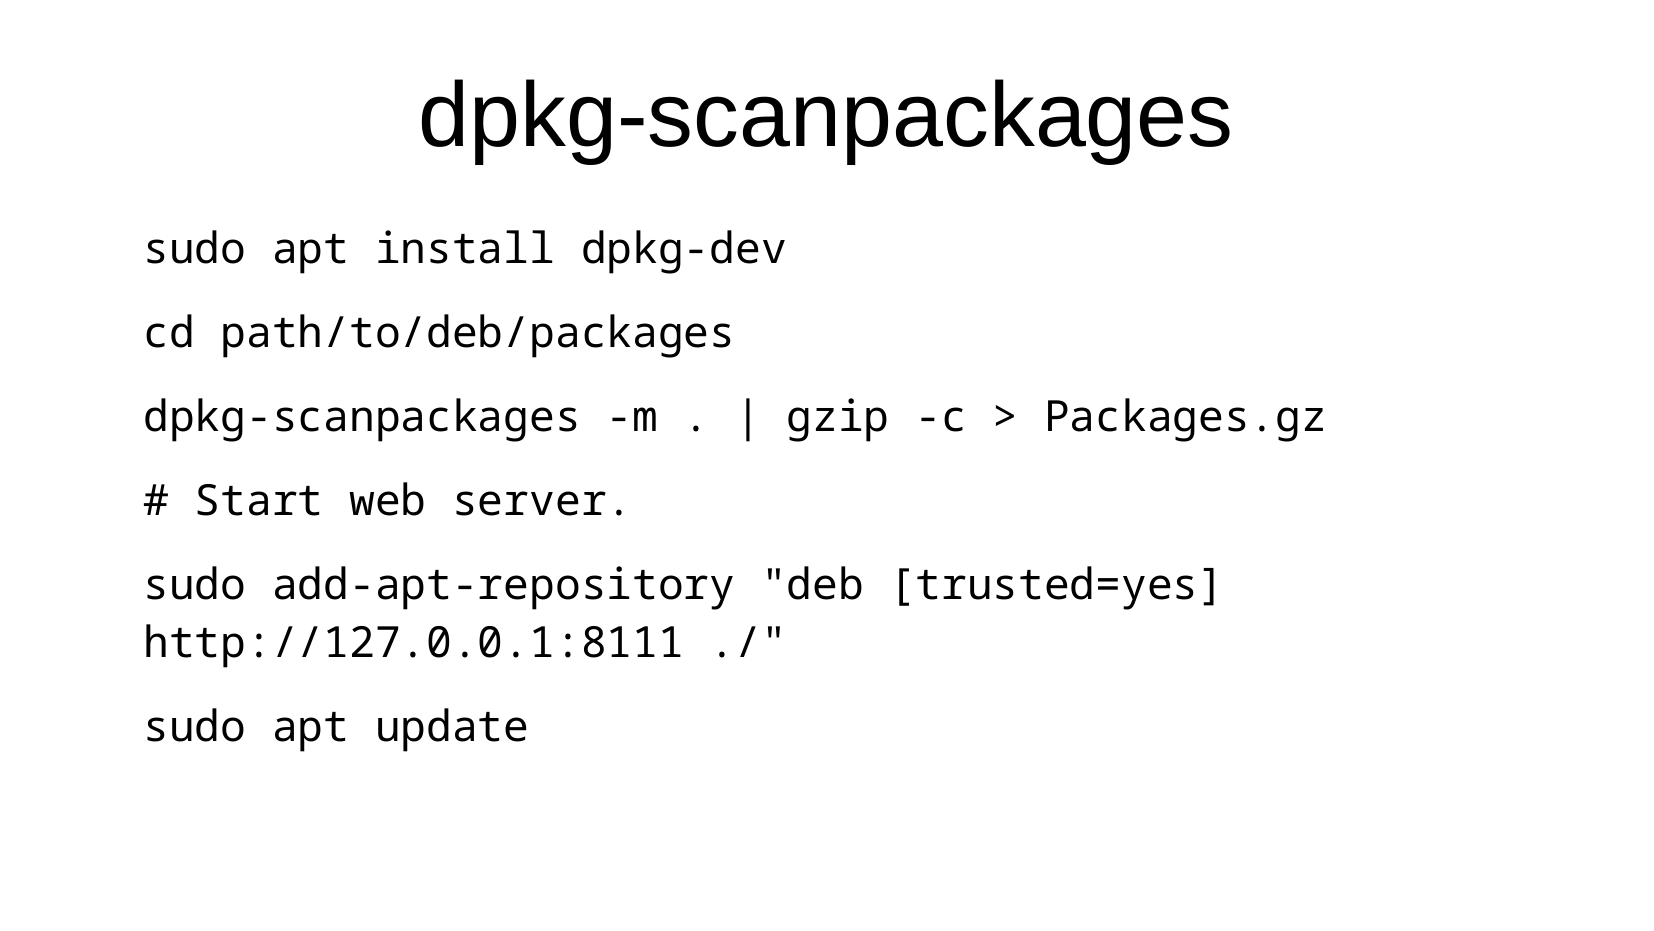

# dpkg-scanpackages
sudo apt install dpkg-dev
cd path/to/deb/packages
dpkg-scanpackages -m . | gzip -c > Packages.gz
# Start web server.
sudo add-apt-repository "deb [trusted=yes] http://127.0.0.1:8111 ./"
sudo apt update